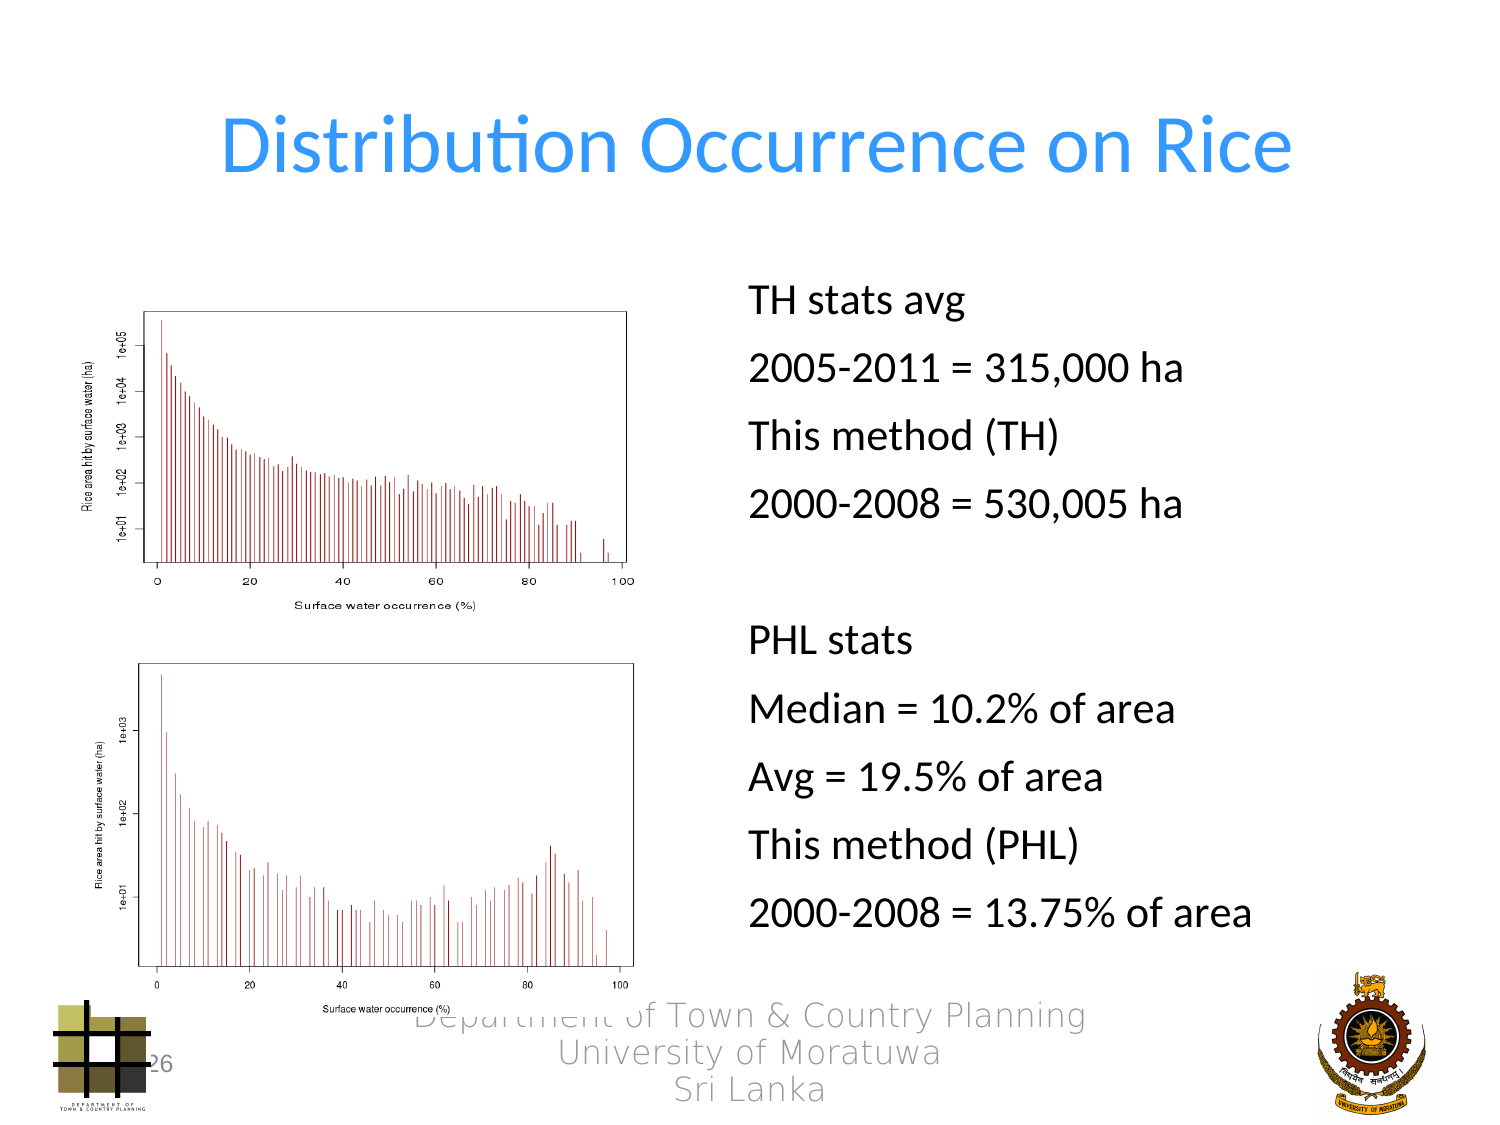

# Distribution Occurrence on Rice
TH stats avg
2005-2011 = 315,000 ha
This method (TH)
2000-2008 = 530,005 ha
PHL stats
Median = 10.2% of area
Avg = 19.5% of area
This method (PHL)
2000-2008 = 13.75% of area